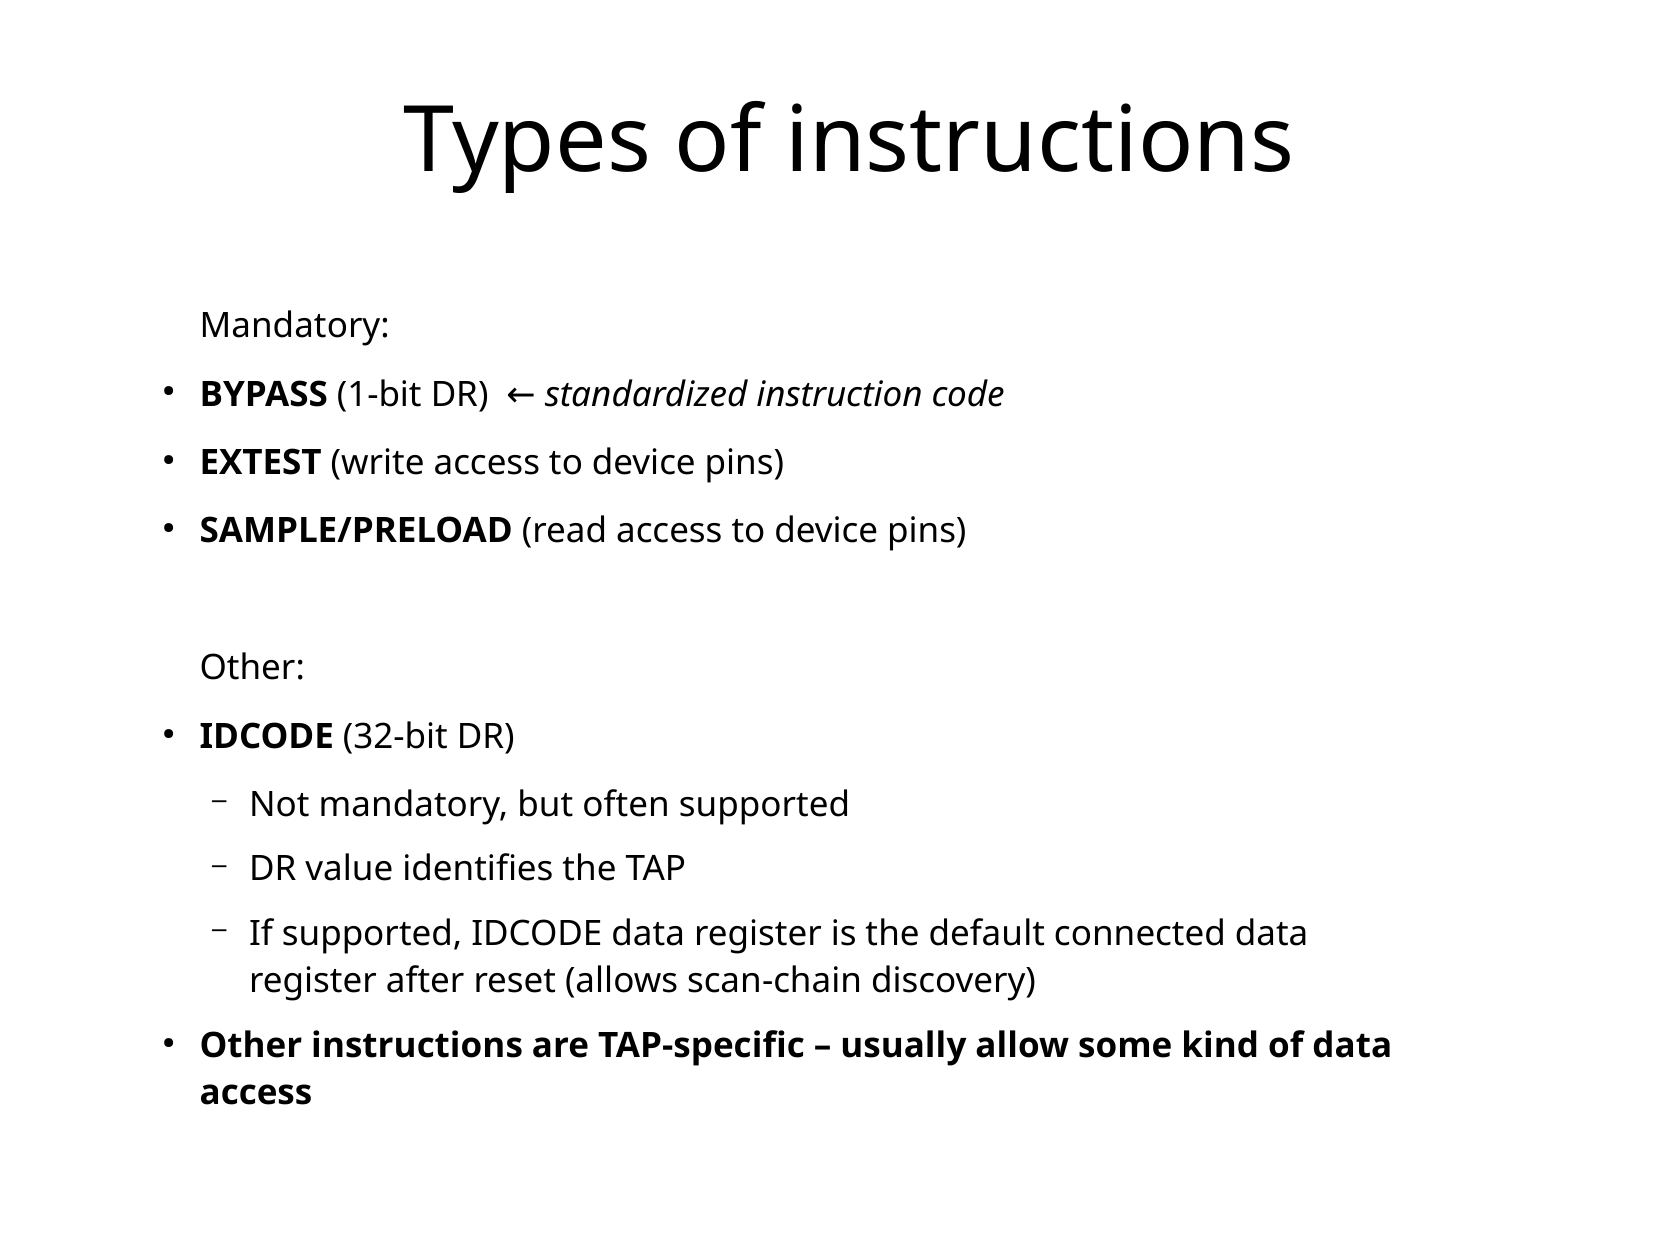

# Types of instructions
Mandatory:
BYPASS (1-bit DR) ← standardized instruction code
EXTEST (write access to device pins)
SAMPLE/PRELOAD (read access to device pins)
Other:
IDCODE (32-bit DR)
Not mandatory, but often supported
DR value identifies the TAP
If supported, IDCODE data register is the default connected data register after reset (allows scan-chain discovery)
Other instructions are TAP-specific – usually allow some kind of data access